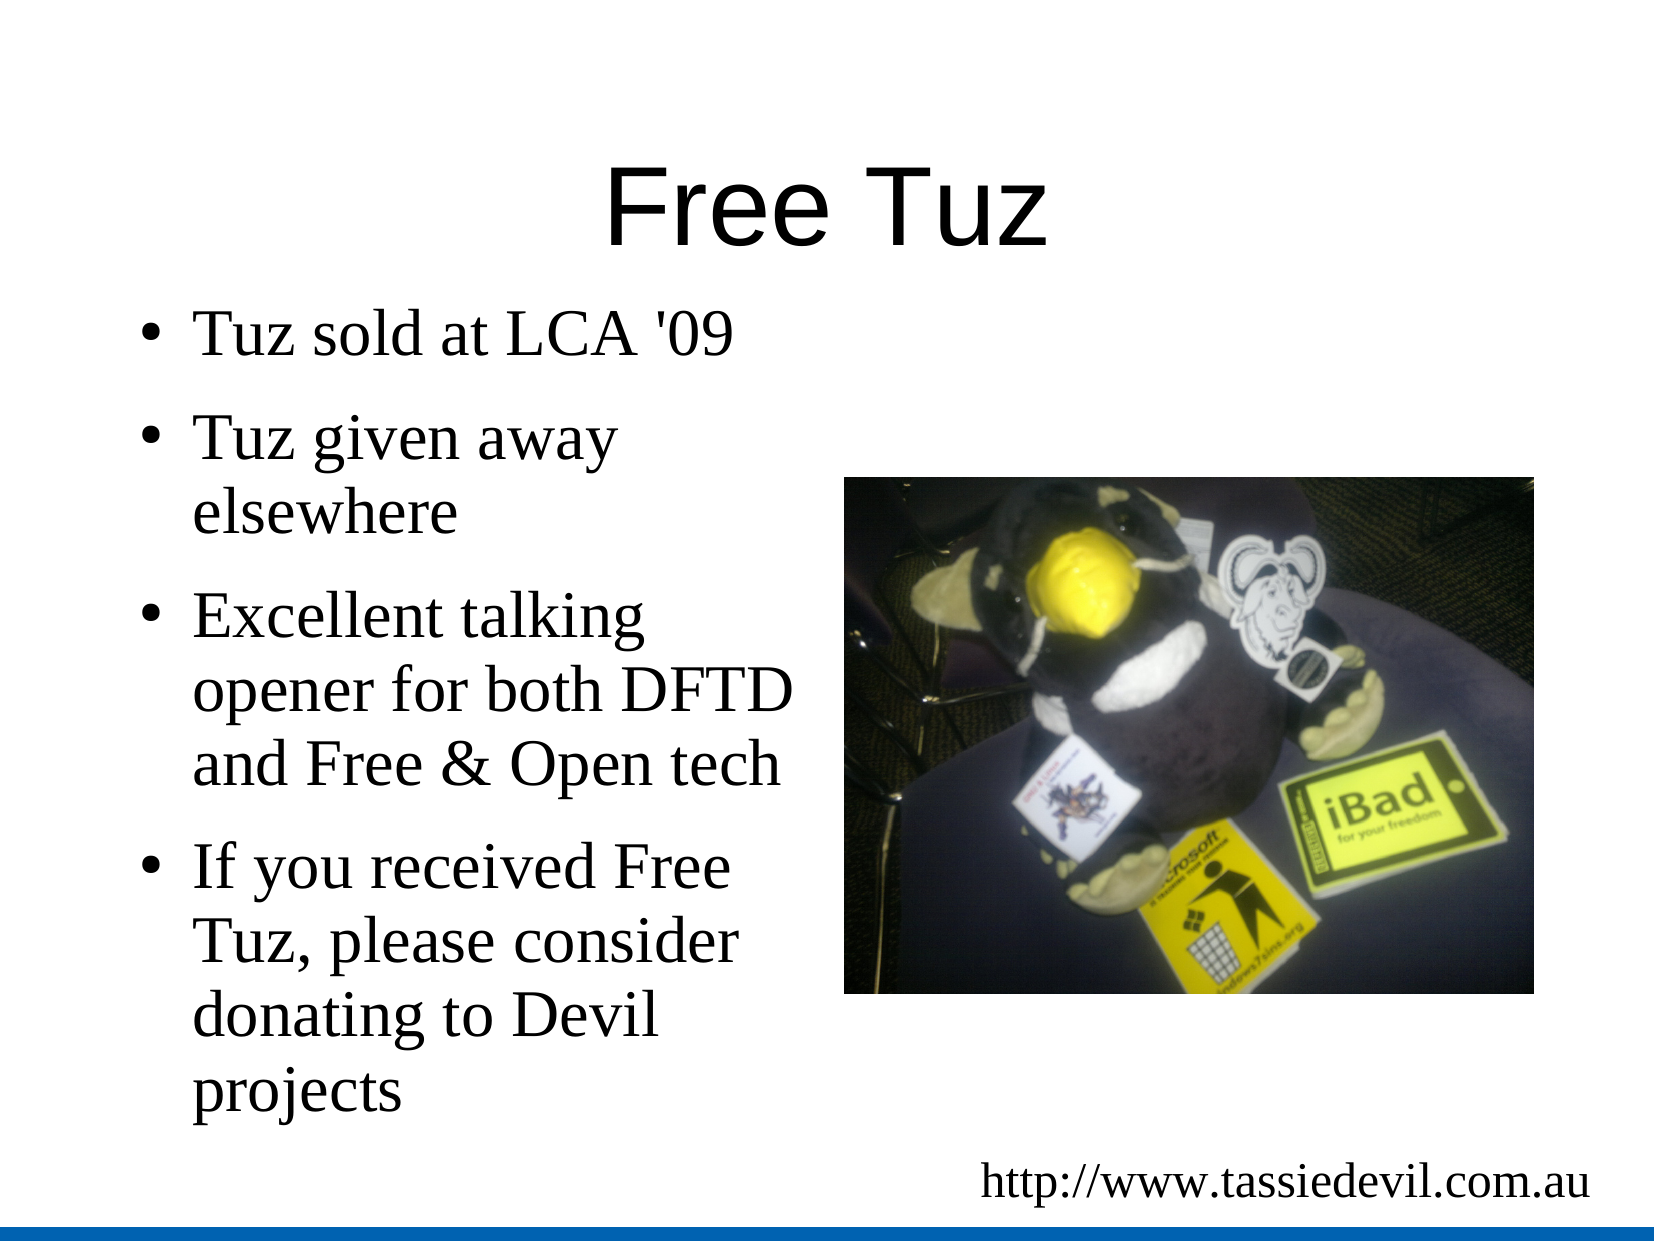

# Free Tuz
Tuz sold at LCA '09
Tuz given away elsewhere
Excellent talking opener for both DFTD and Free & Open tech
If you received Free Tuz, please consider donating to Devil projects
http://www.tassiedevil.com.au